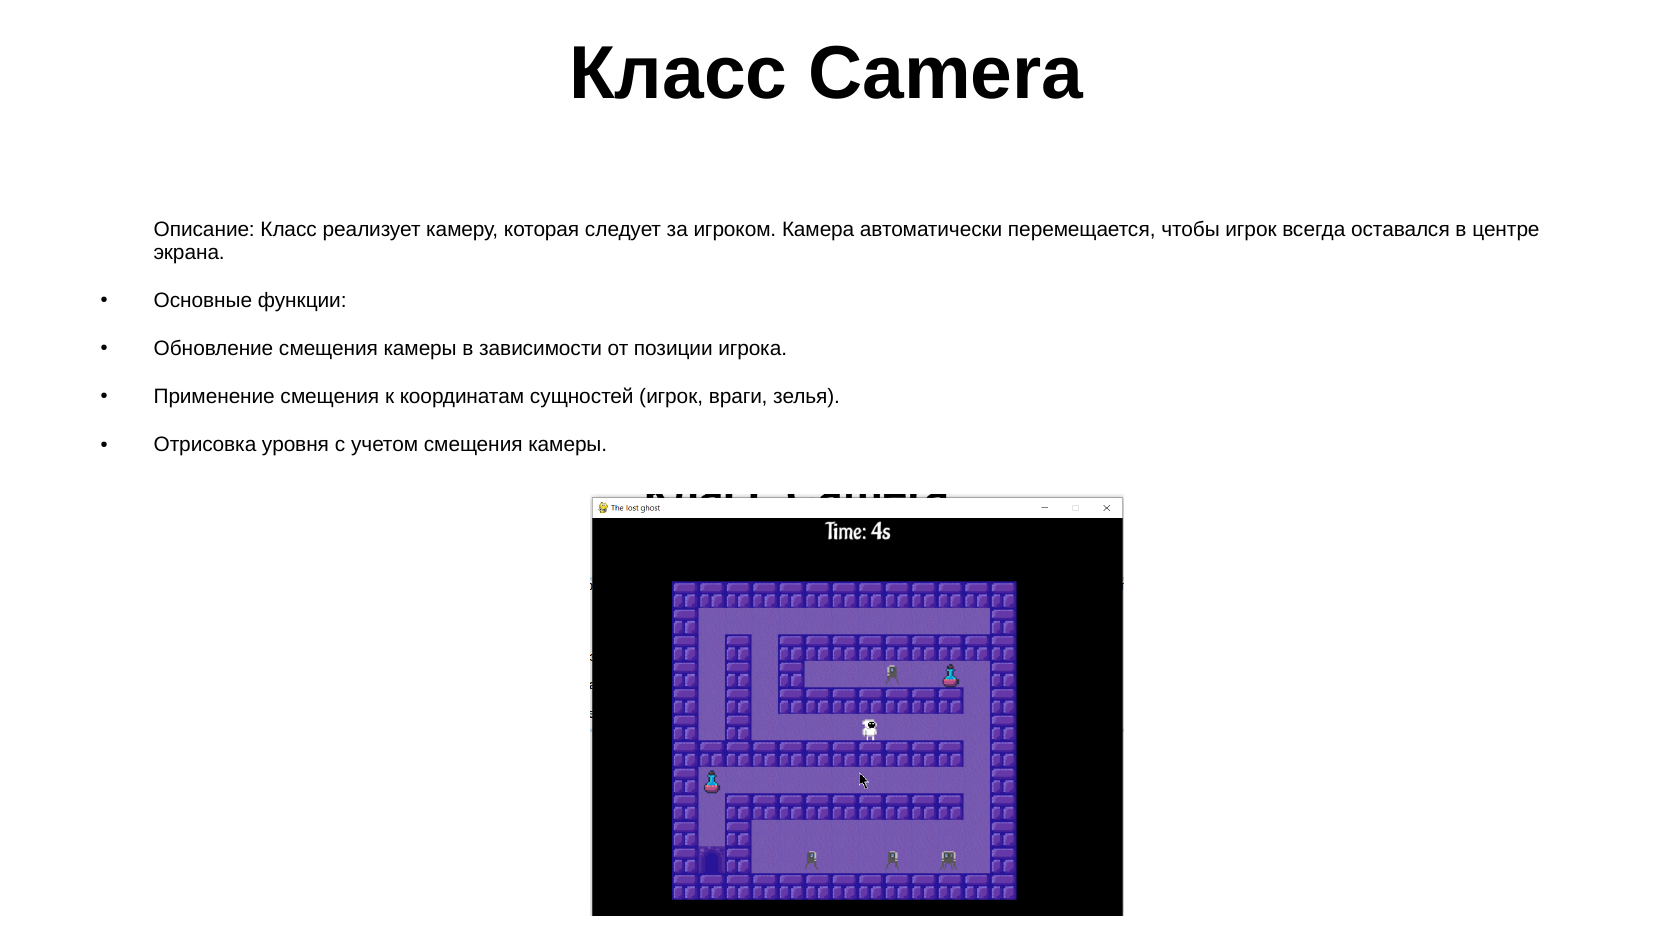

# Класс Camera
Описание: Класс реализует камеру, которая следует за игроком. Камера автоматически перемещается, чтобы игрок всегда оставался в центре экрана.
Основные функции:
Обновление смещения камеры в зависимости от позиции игрока.
Применение смещения к координатам сущностей (игрок, враги, зелья).
Отрисовка уровня с учетом смещения камеры.